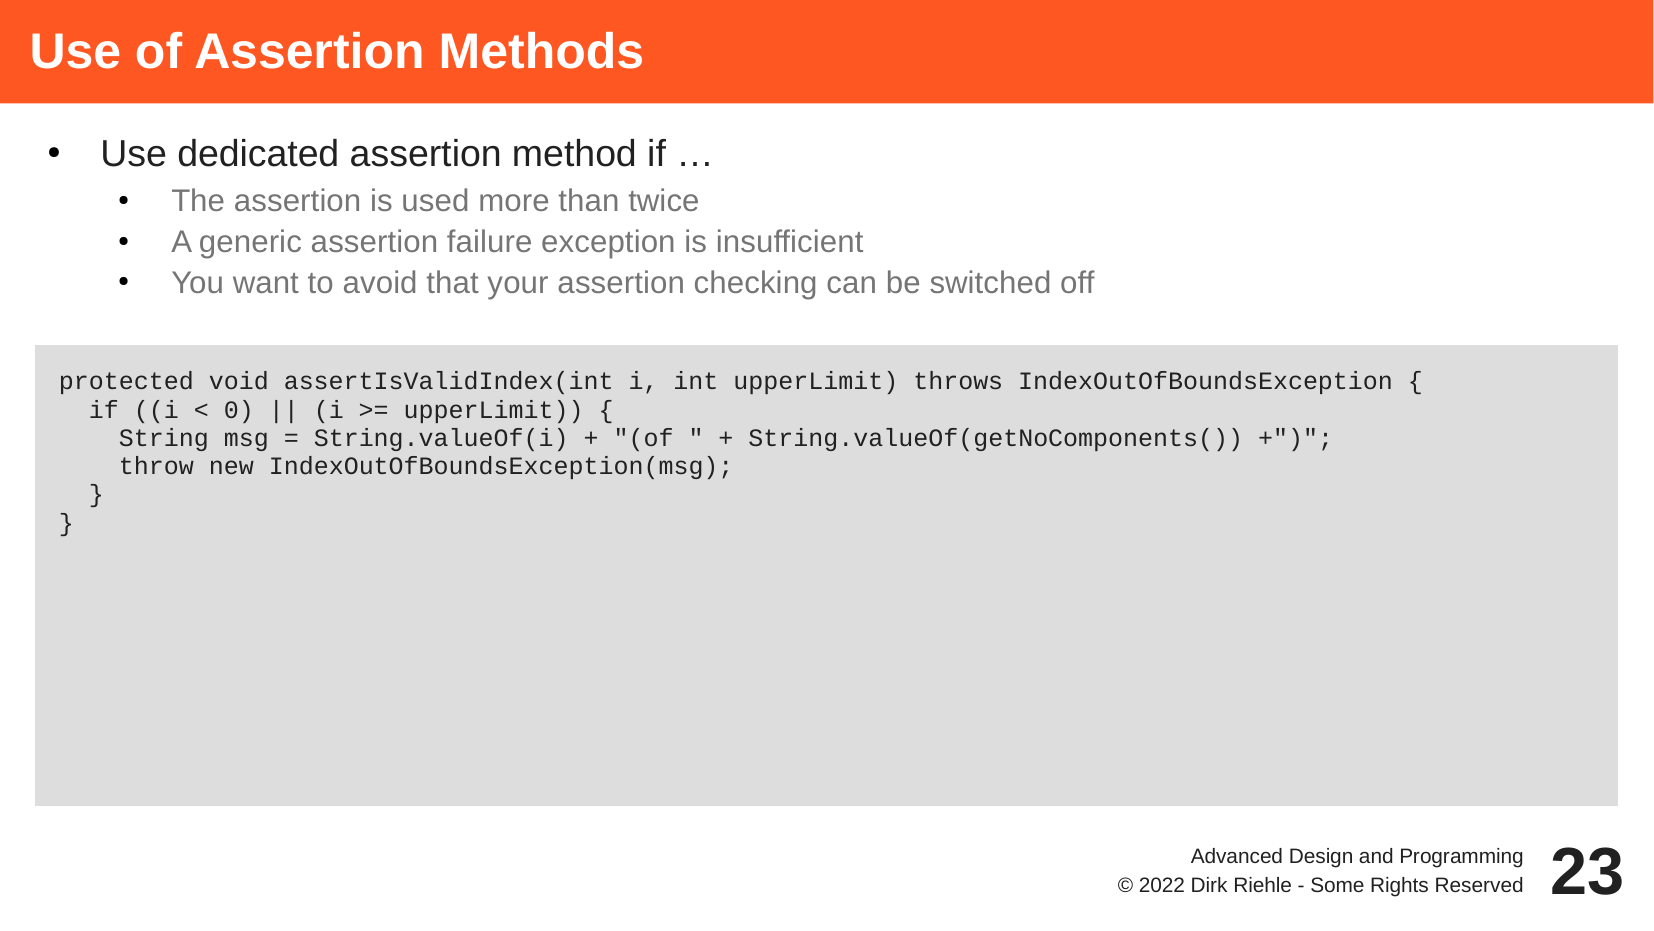

# Use of Assertion Methods
Use dedicated assertion method if …
The assertion is used more than twice
A generic assertion failure exception is insufficient
You want to avoid that your assertion checking can be switched off
protected void assertIsValidIndex(int i, int upperLimit) throws IndexOutOfBoundsException {
 if ((i < 0) || (i >= upperLimit)) {
 String msg = String.valueOf(i) + "(of " + String.valueOf(getNoComponents()) +")";
 throw new IndexOutOfBoundsException(msg);
 }
}
Advanced Design and Programming
23
© 2022 Dirk Riehle - Some Rights Reserved